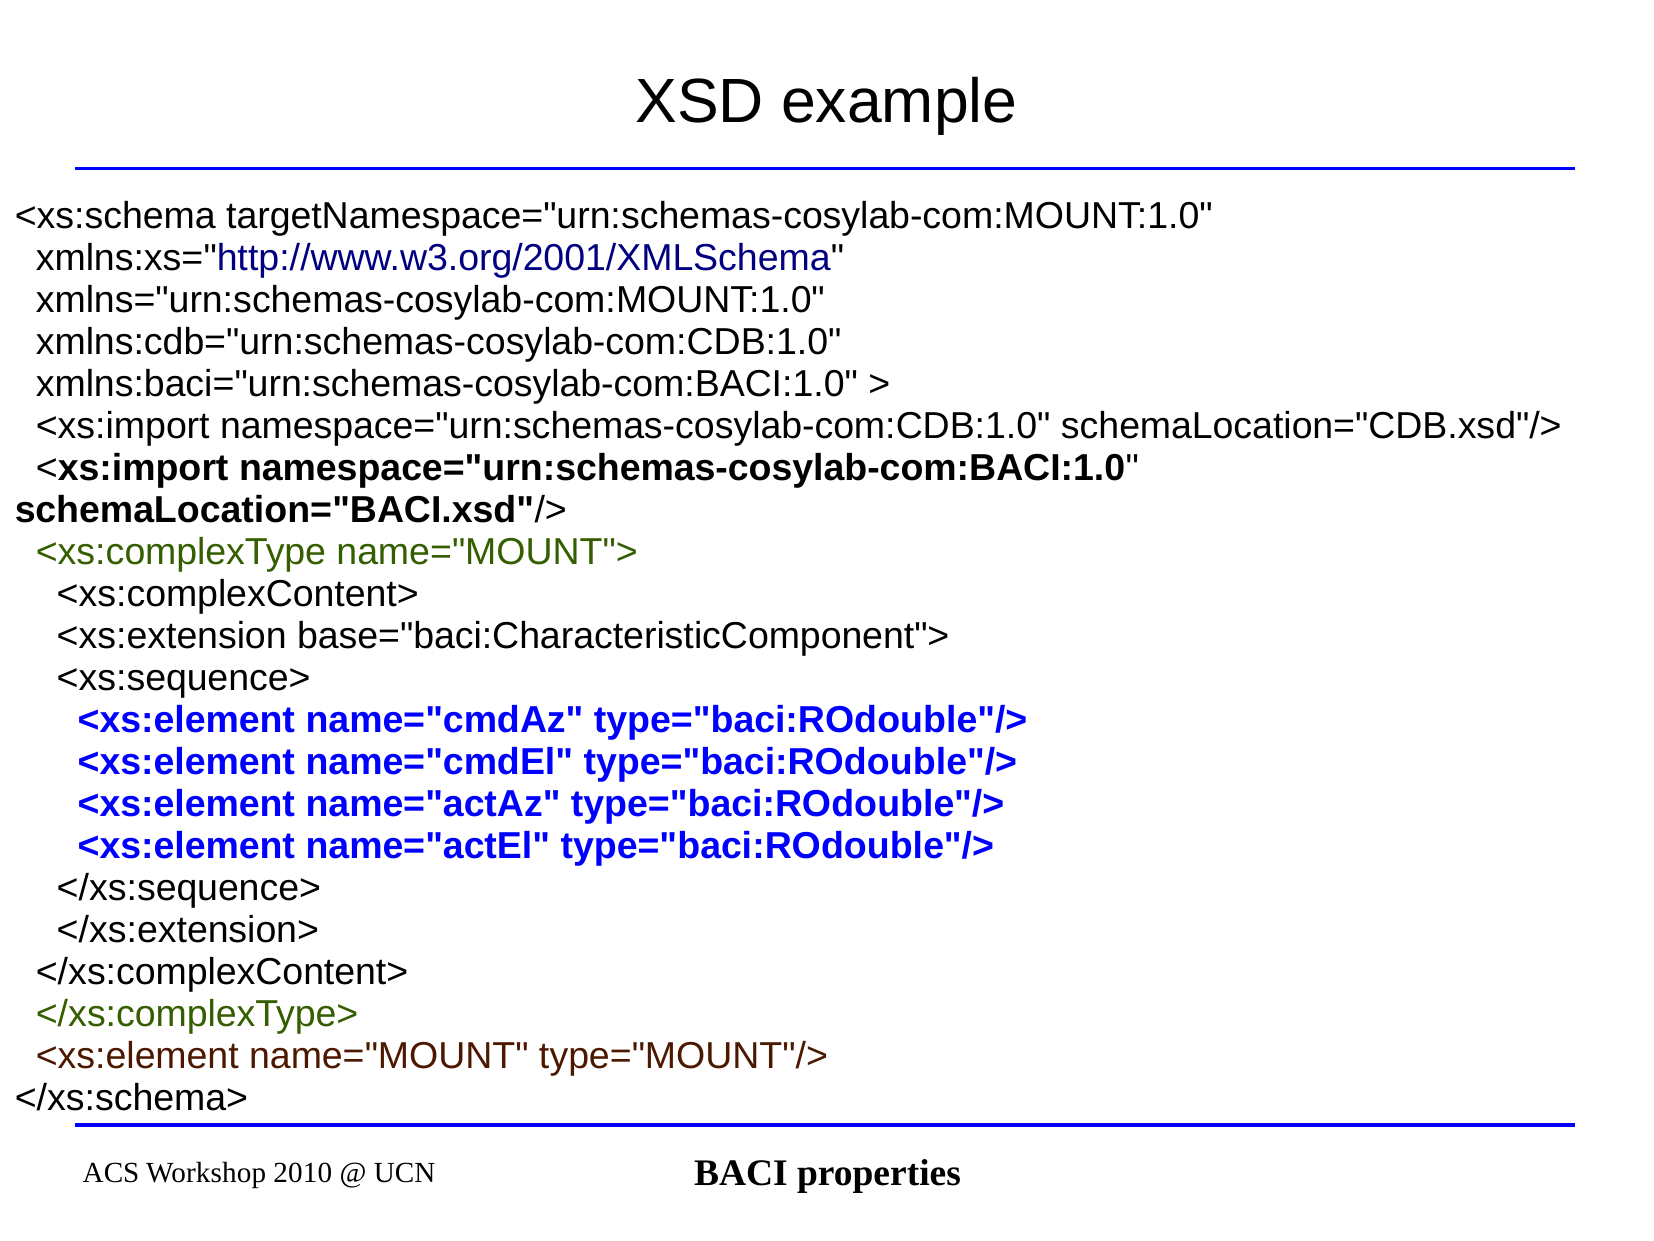

# XSD example
<xs:schema targetNamespace="urn:schemas-cosylab-com:MOUNT:1.0"
 xmlns:xs="http://www.w3.org/2001/XMLSchema"
 xmlns="urn:schemas-cosylab-com:MOUNT:1.0"
 xmlns:cdb="urn:schemas-cosylab-com:CDB:1.0"
 xmlns:baci="urn:schemas-cosylab-com:BACI:1.0" >
 <xs:import namespace="urn:schemas-cosylab-com:CDB:1.0" schemaLocation="CDB.xsd"/>
 <xs:import namespace="urn:schemas-cosylab-com:BACI:1.0" schemaLocation="BACI.xsd"/>
 <xs:complexType name="MOUNT">
 <xs:complexContent>
 <xs:extension base="baci:CharacteristicComponent">
 <xs:sequence>
 <xs:element name="cmdAz" type="baci:ROdouble"/>
 <xs:element name="cmdEl" type="baci:ROdouble"/>
 <xs:element name="actAz" type="baci:ROdouble"/>
 <xs:element name="actEl" type="baci:ROdouble"/>
 </xs:sequence>
 </xs:extension>
 </xs:complexContent>
 </xs:complexType>
 <xs:element name="MOUNT" type="MOUNT"/>
</xs:schema>